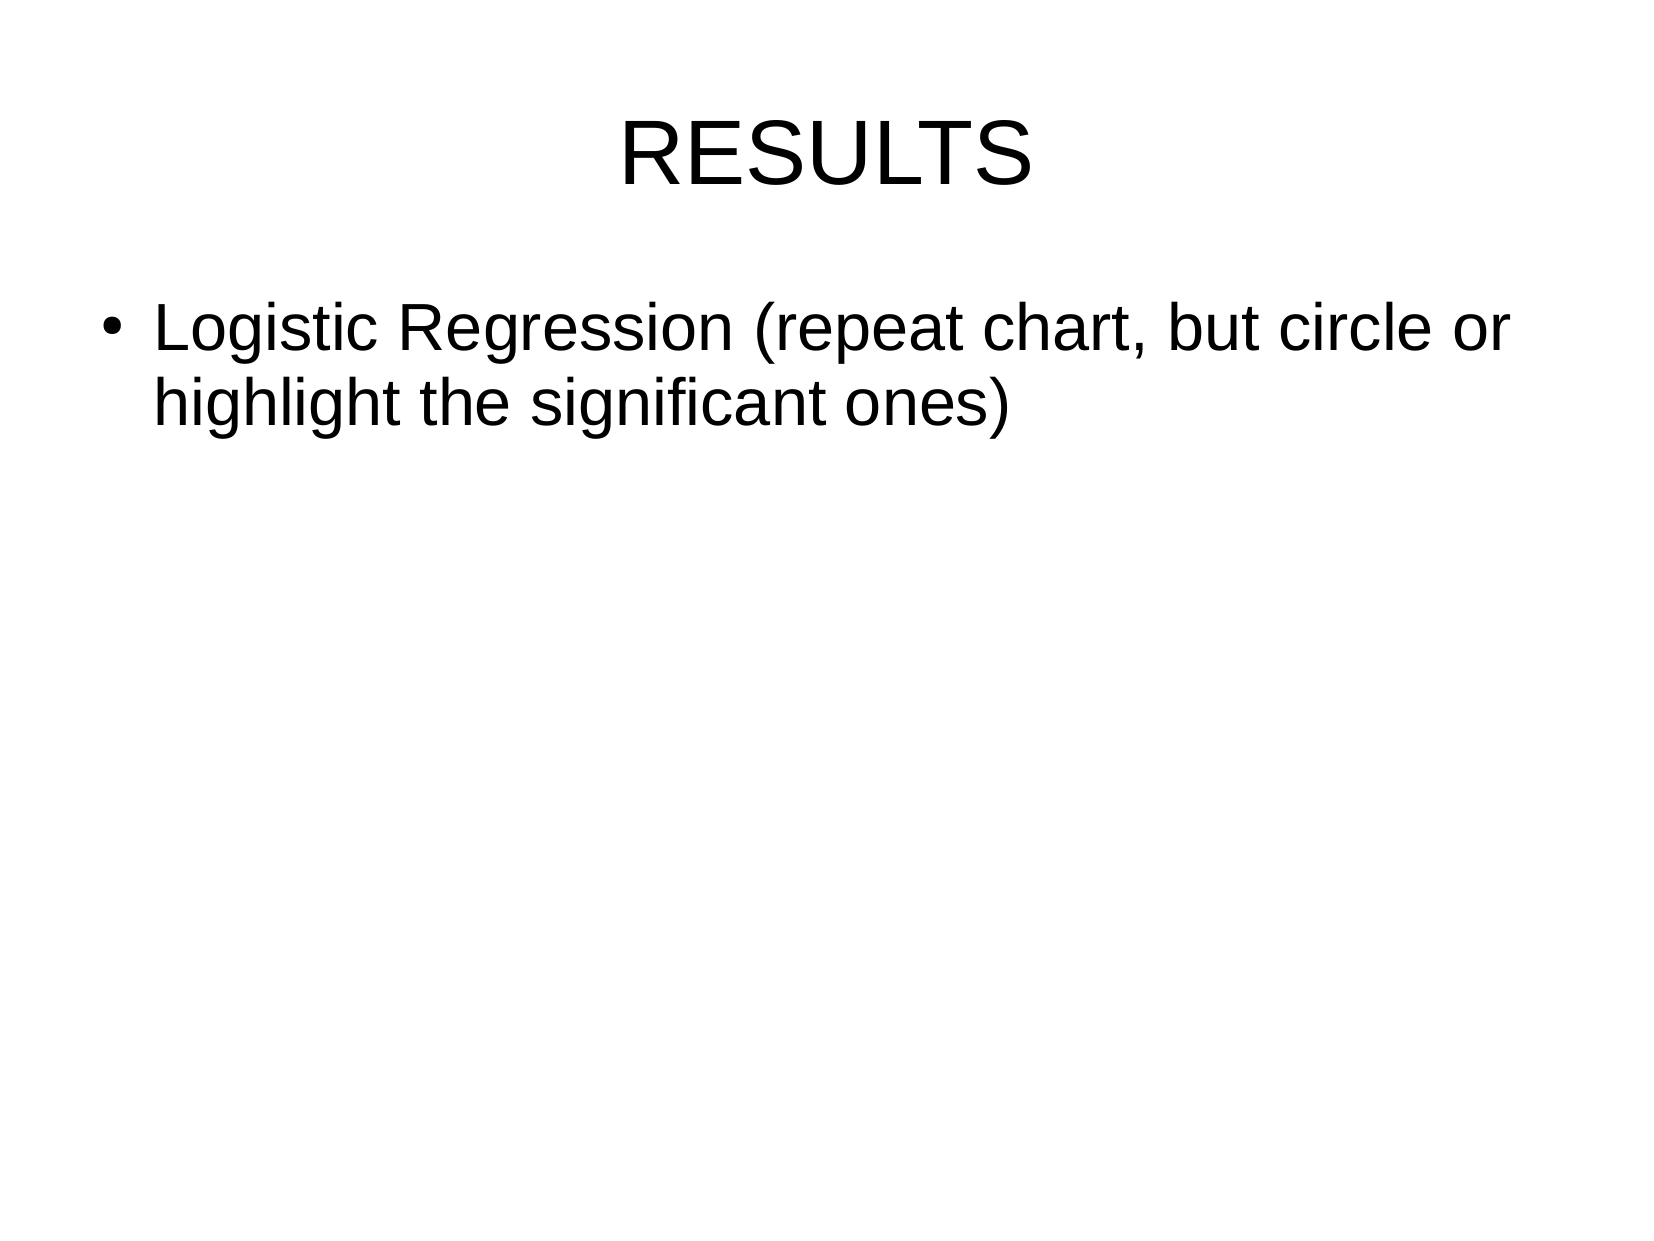

# RESULTS
Logistic Regression (repeat chart, but circle or highlight the significant ones)